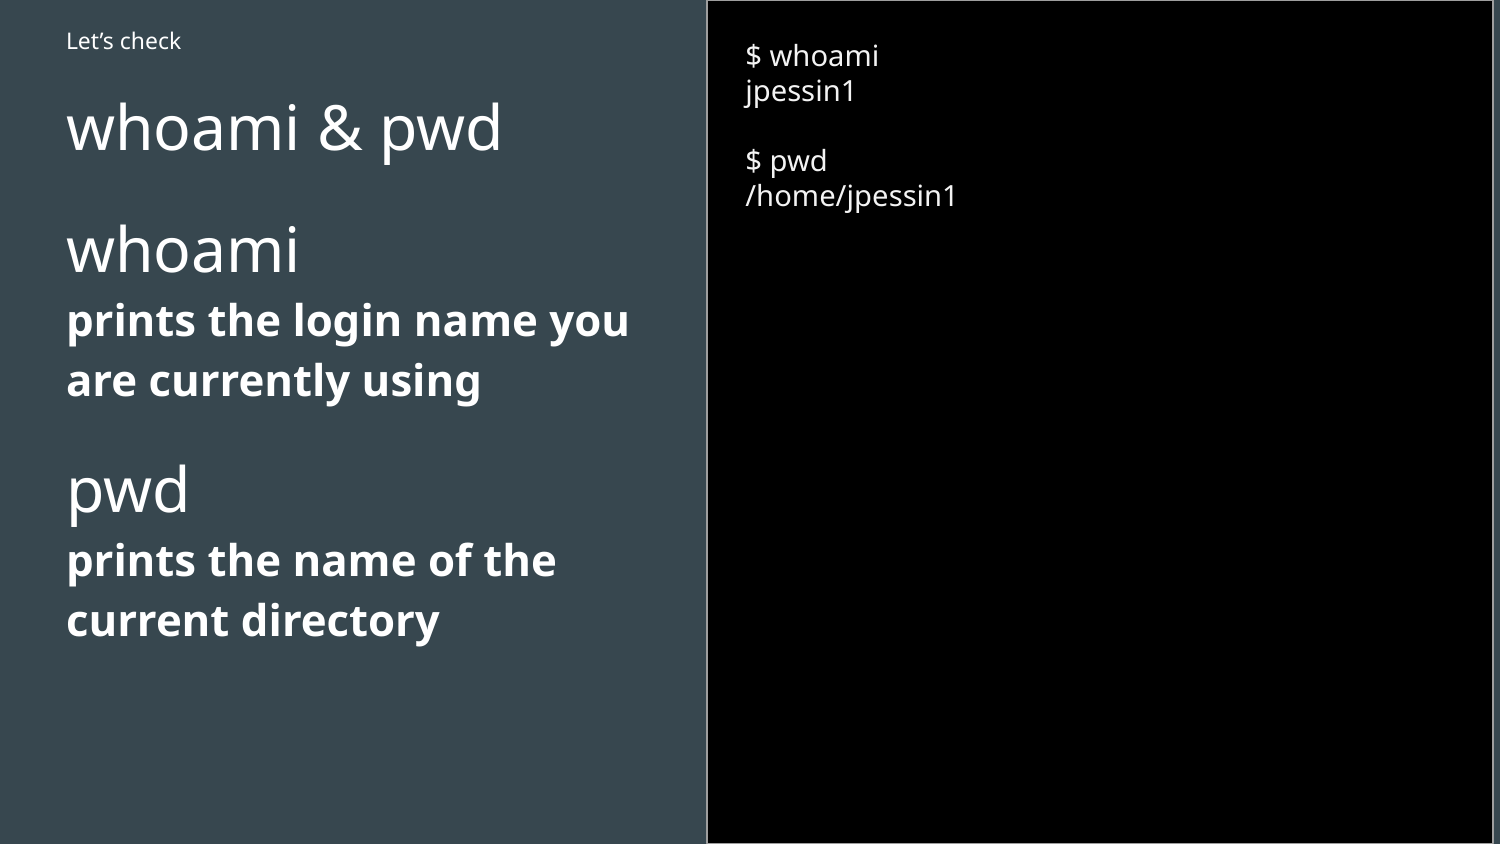

$ whoami
jpessin1
$ pwd
/home/jpessin1
Let’s check
# whoami & pwd
whoami
prints the login name you are currently using
pwd
prints the name of the current directory